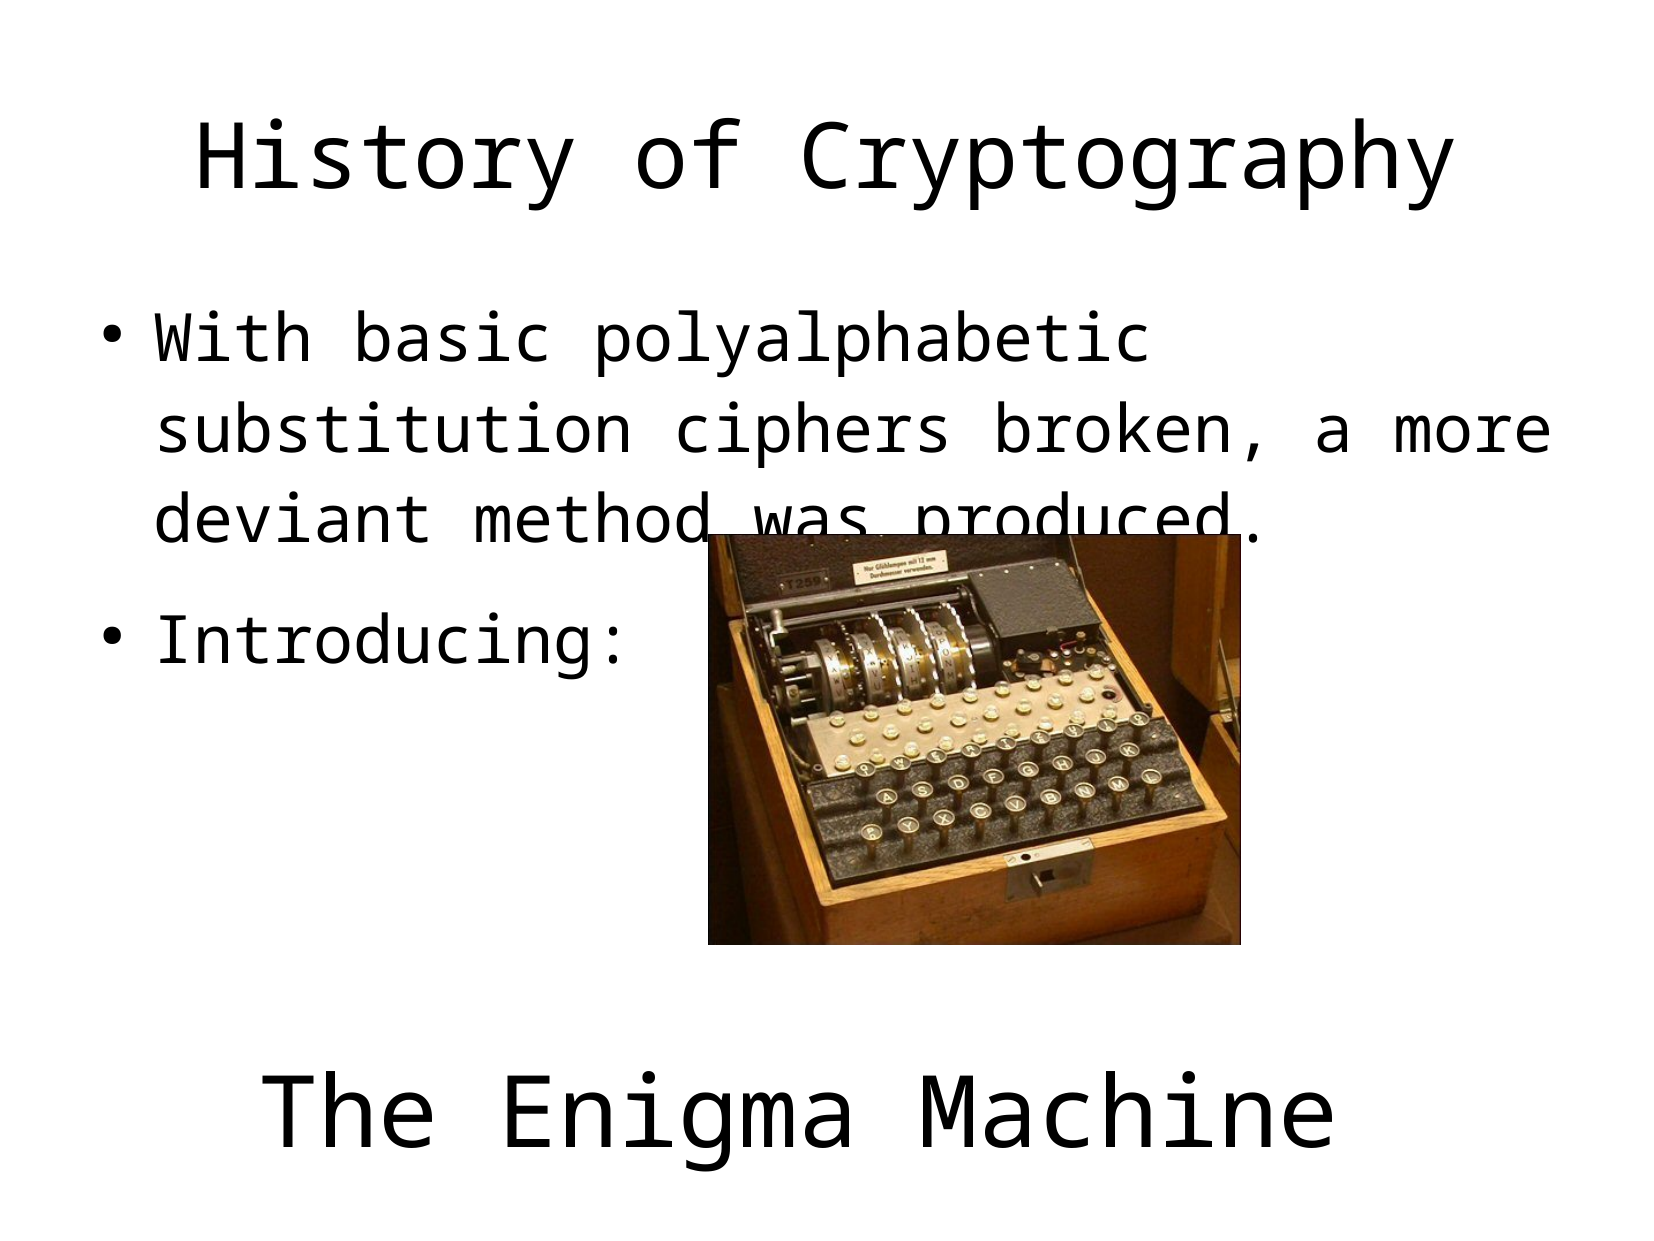

# History of Cryptography
With basic polyalphabetic substitution ciphers broken, a more deviant method was produced.
Introducing:
The Enigma Machine